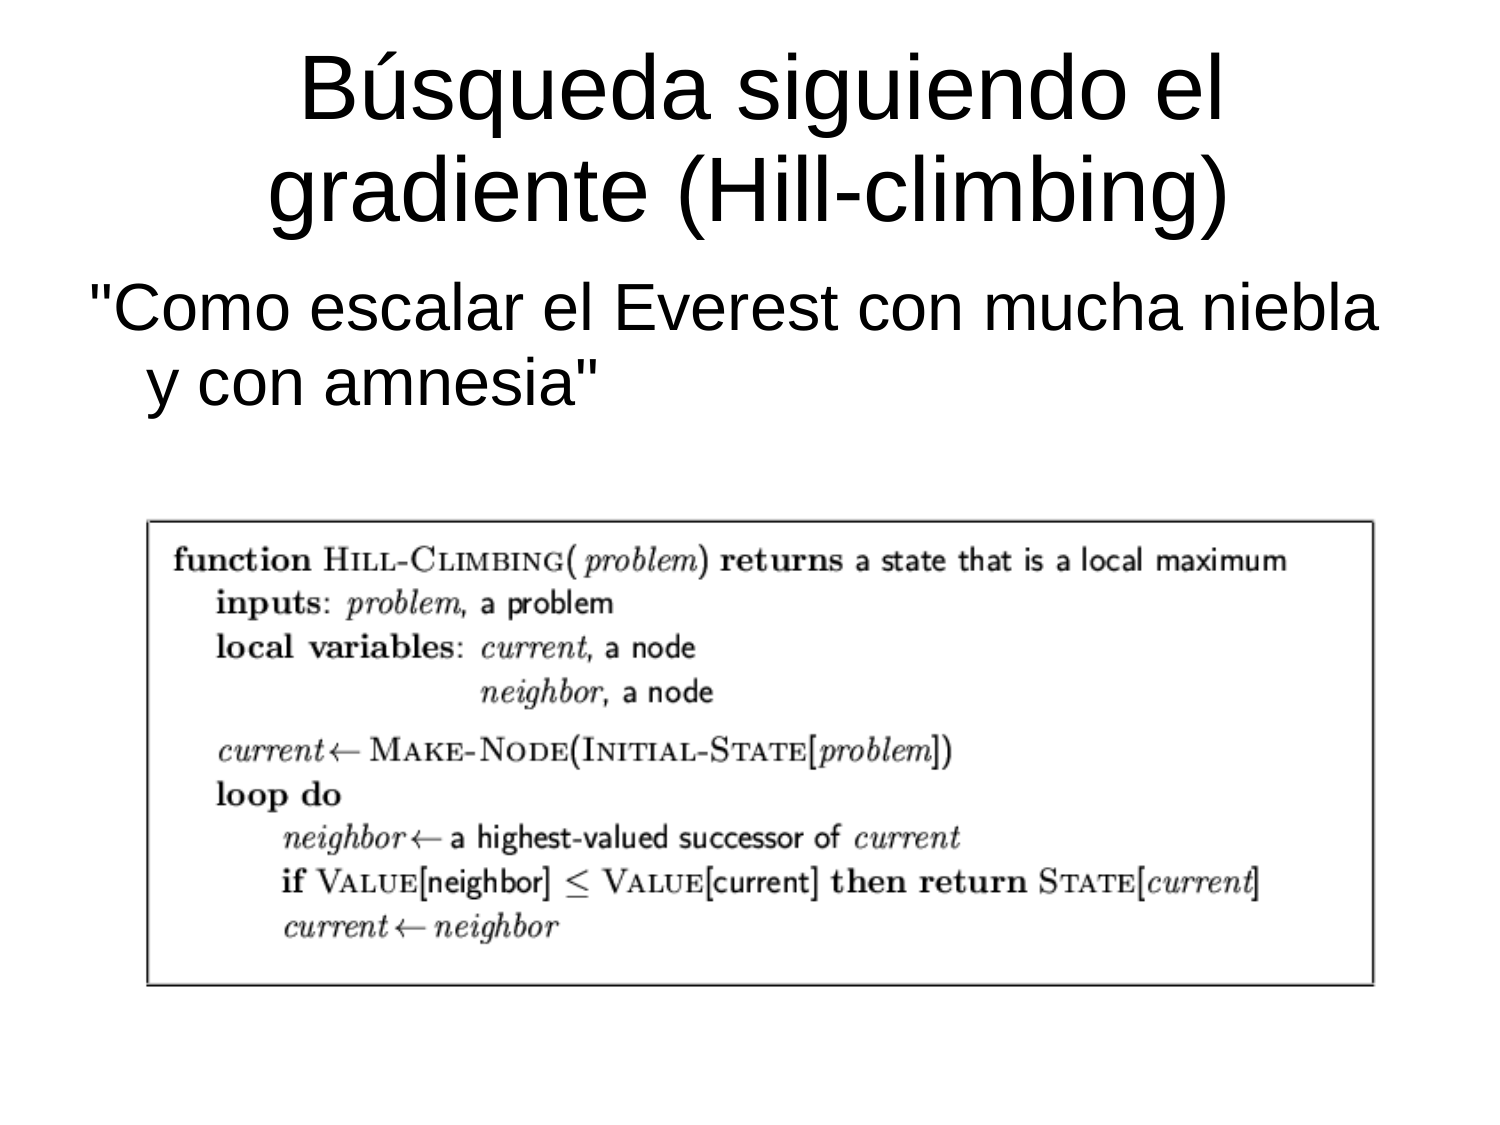

# Búsqueda siguiendo el gradiente (Hill-climbing)
"Como escalar el Everest con mucha niebla y con amnesia"